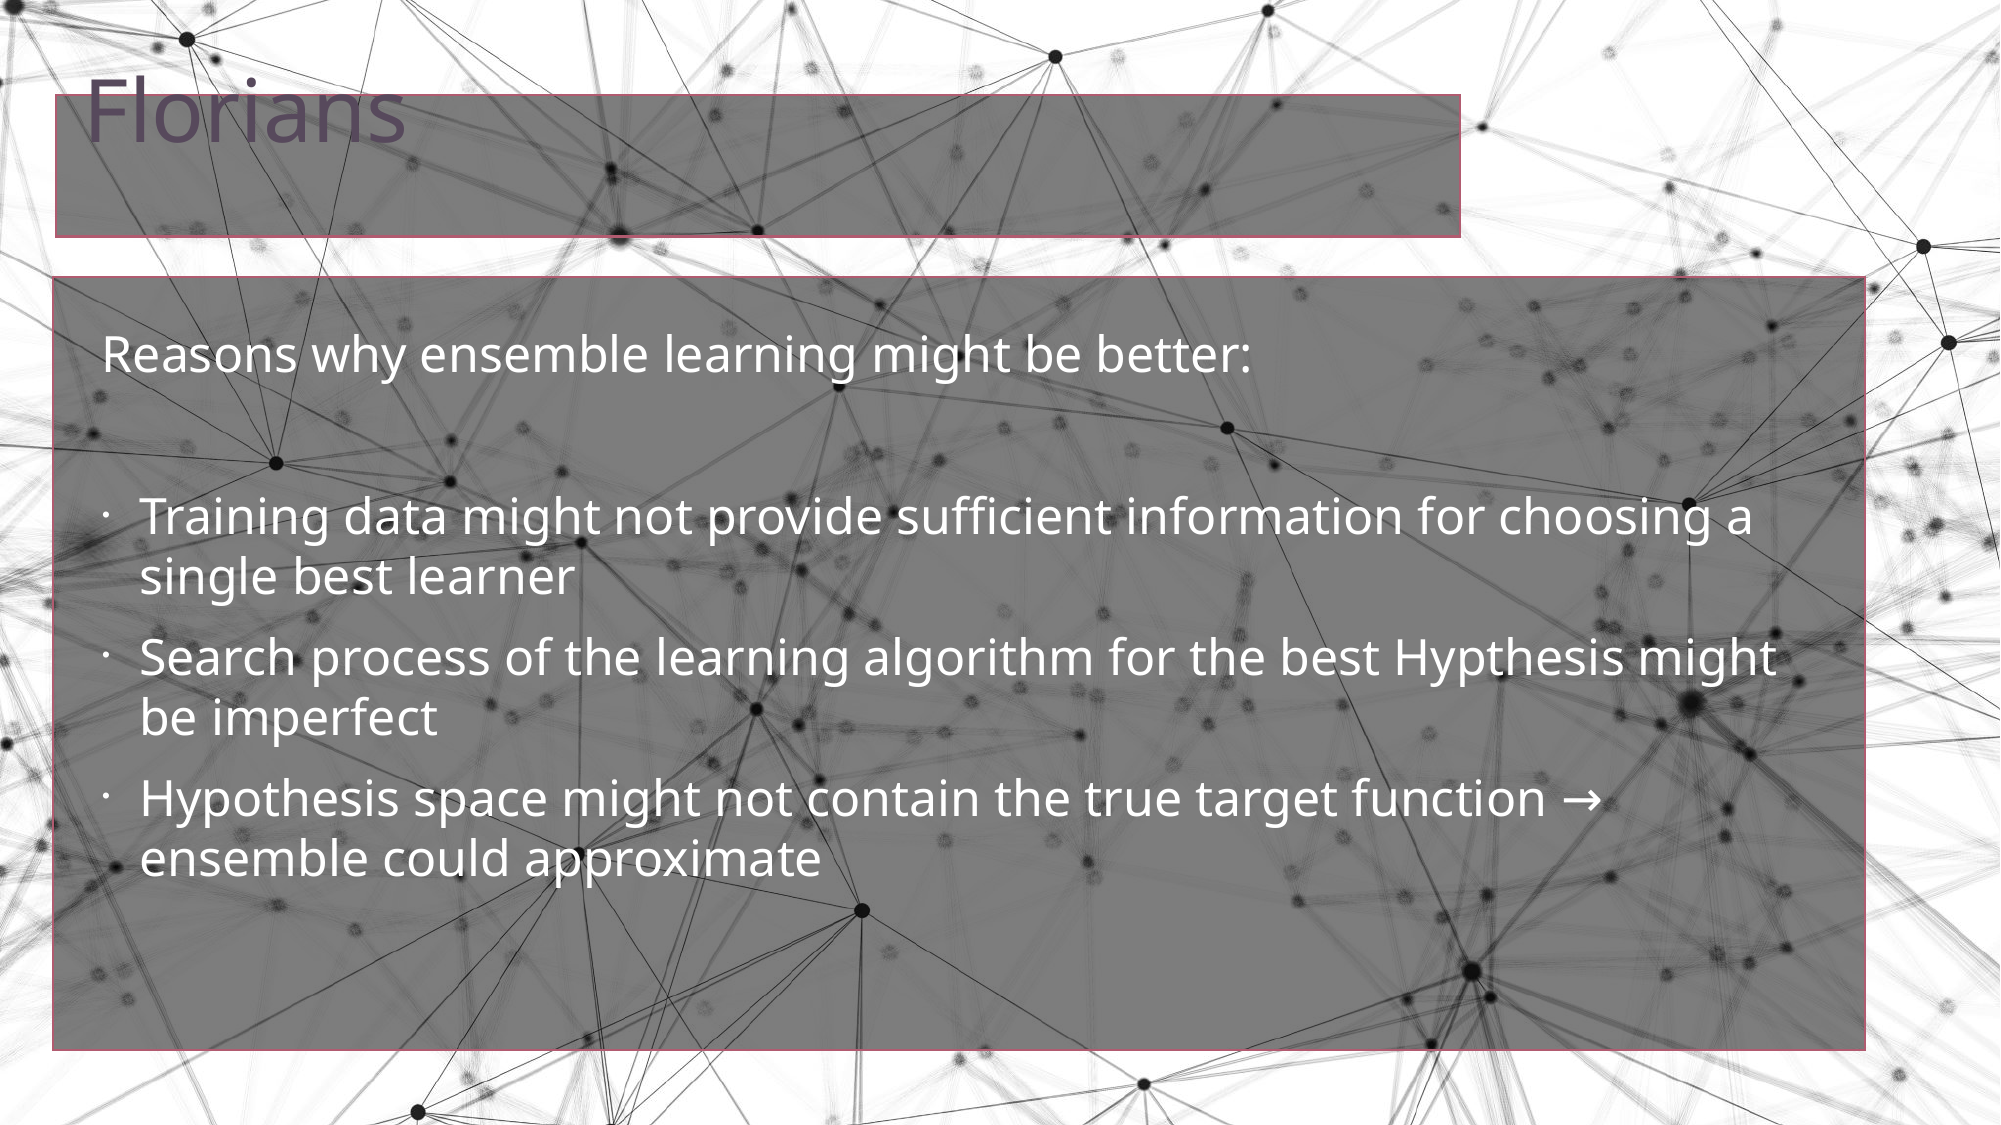

# Florians
Reasons why ensemble learning might be better:
Training data might not provide sufficient information for choosing a single best learner
Search process of the learning algorithm for the best Hypthesis might be imperfect
Hypothesis space might not contain the true target function → ensemble could approximate